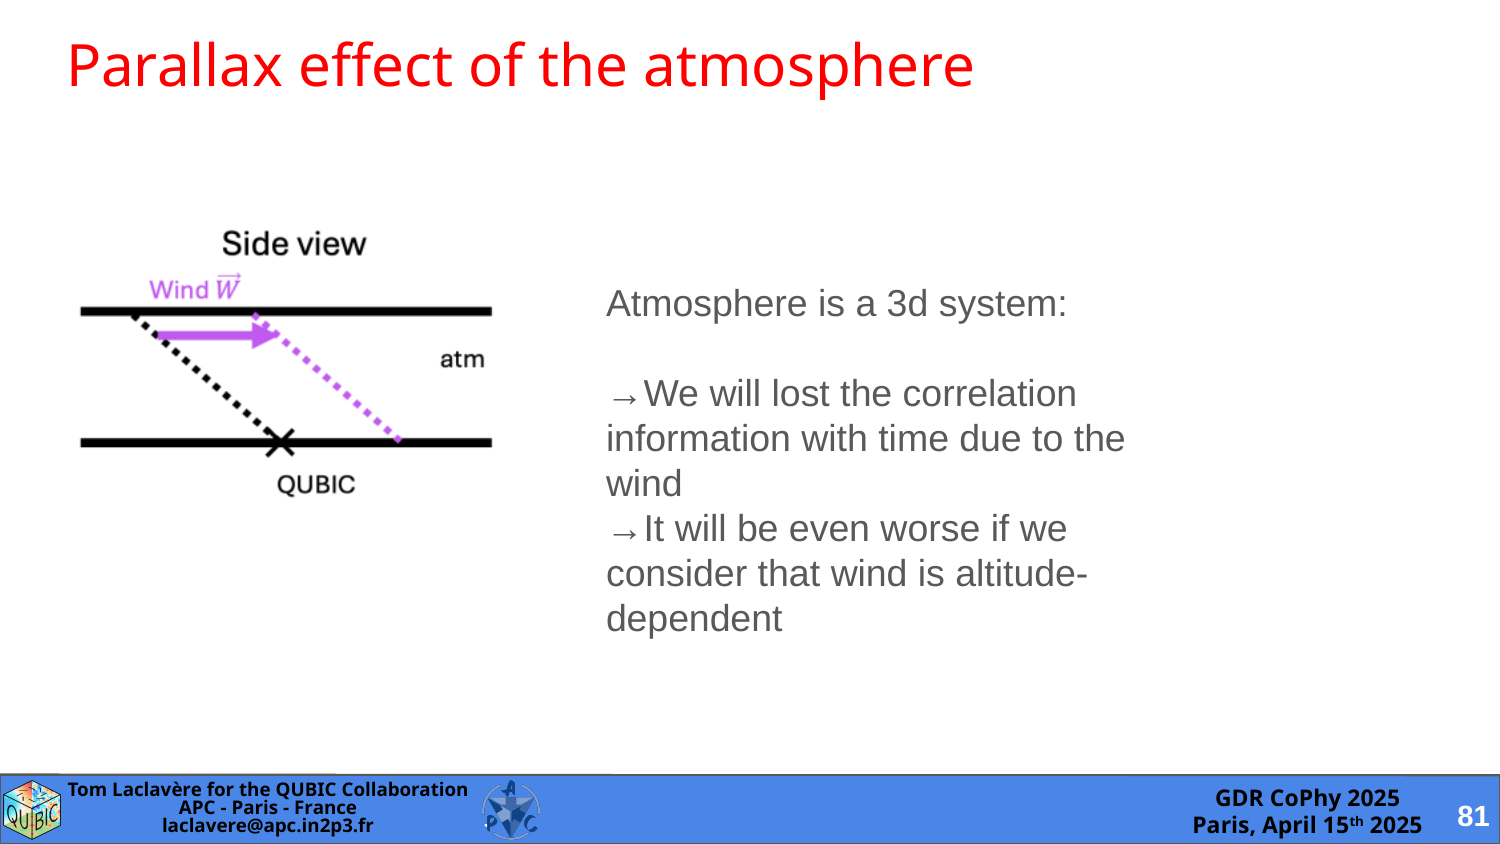

# Parallax effect of the atmosphere
Atmosphere is a 3d system:
→We will lost the correlation information with time due to the wind
→It will be even worse if we consider that wind is altitude-dependent